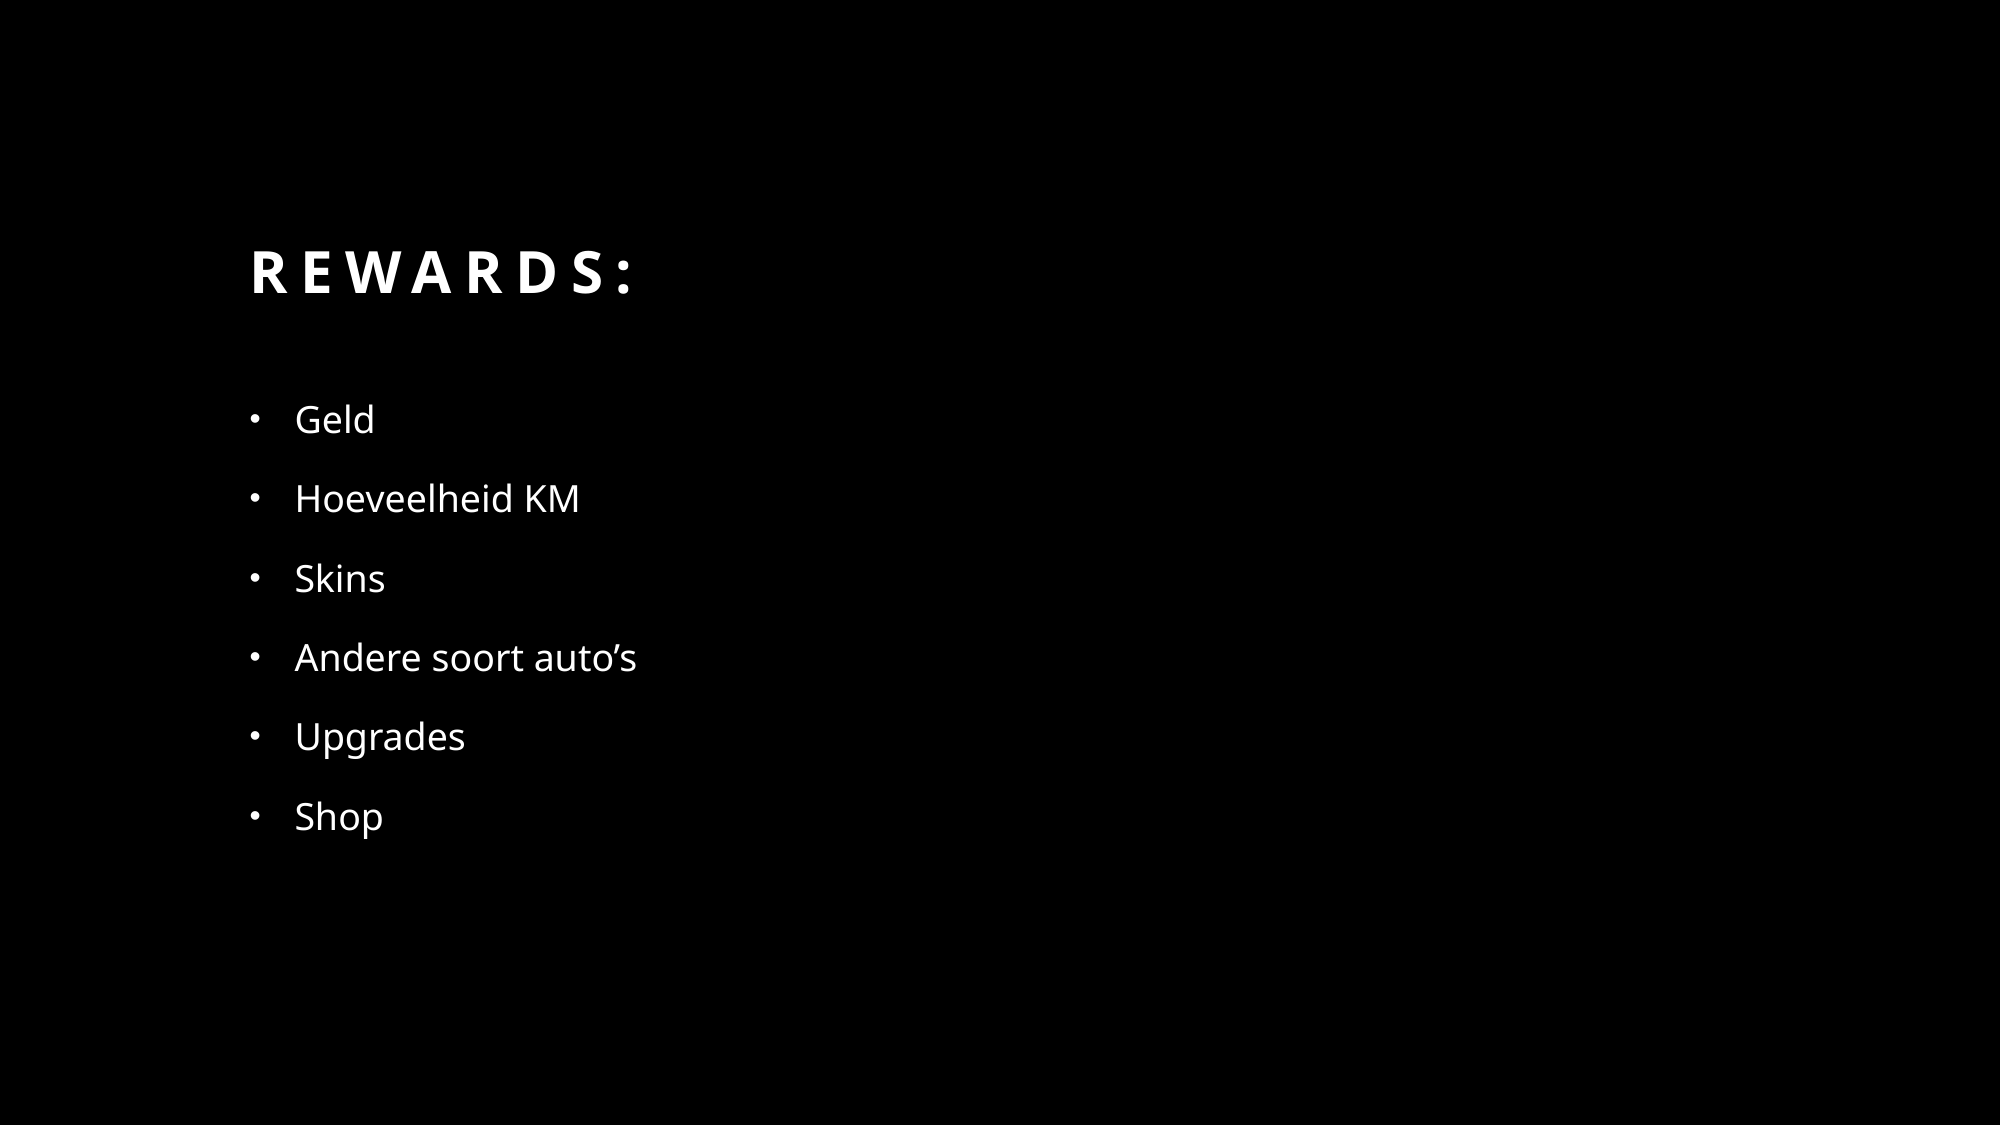

# Rewards:
Geld
Hoeveelheid KM
Skins
Andere soort auto’s
Upgrades
Shop